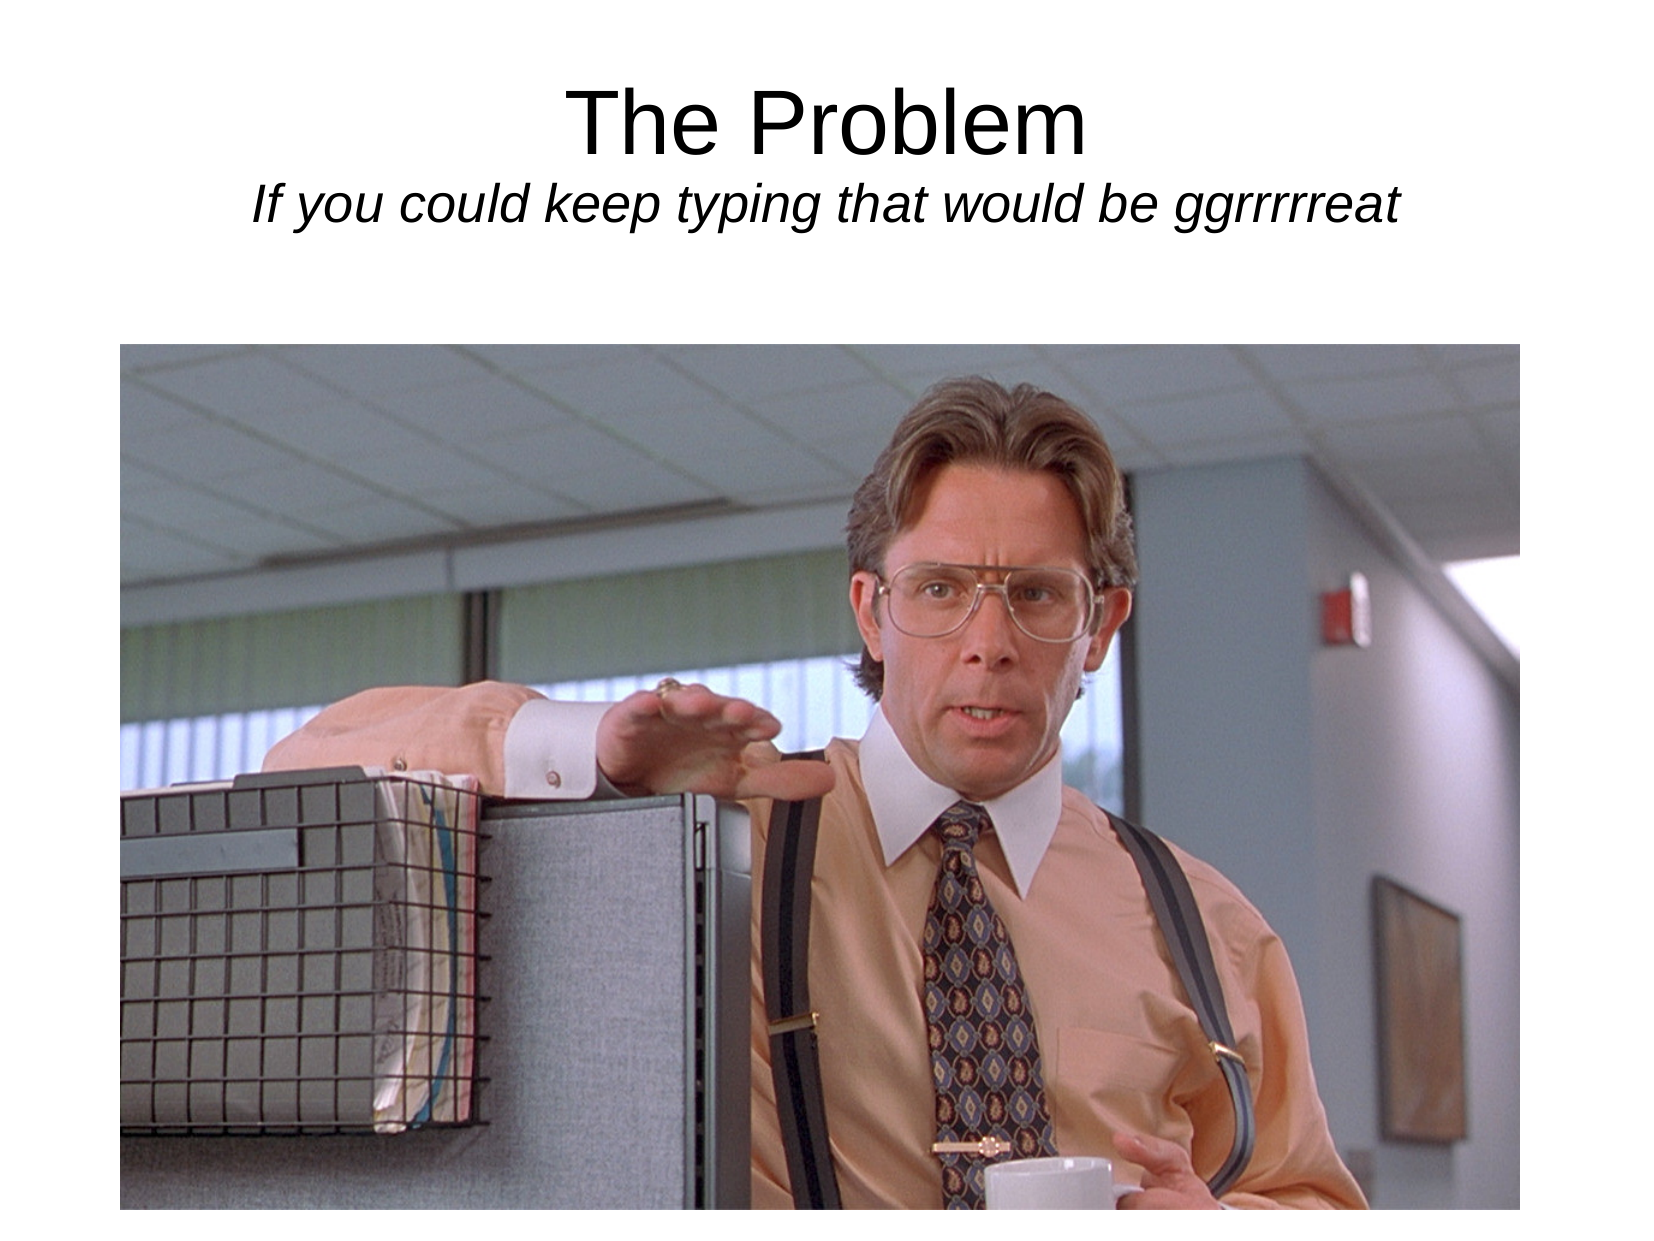

# The Problem If you could keep typing that would be ggrrrrreat